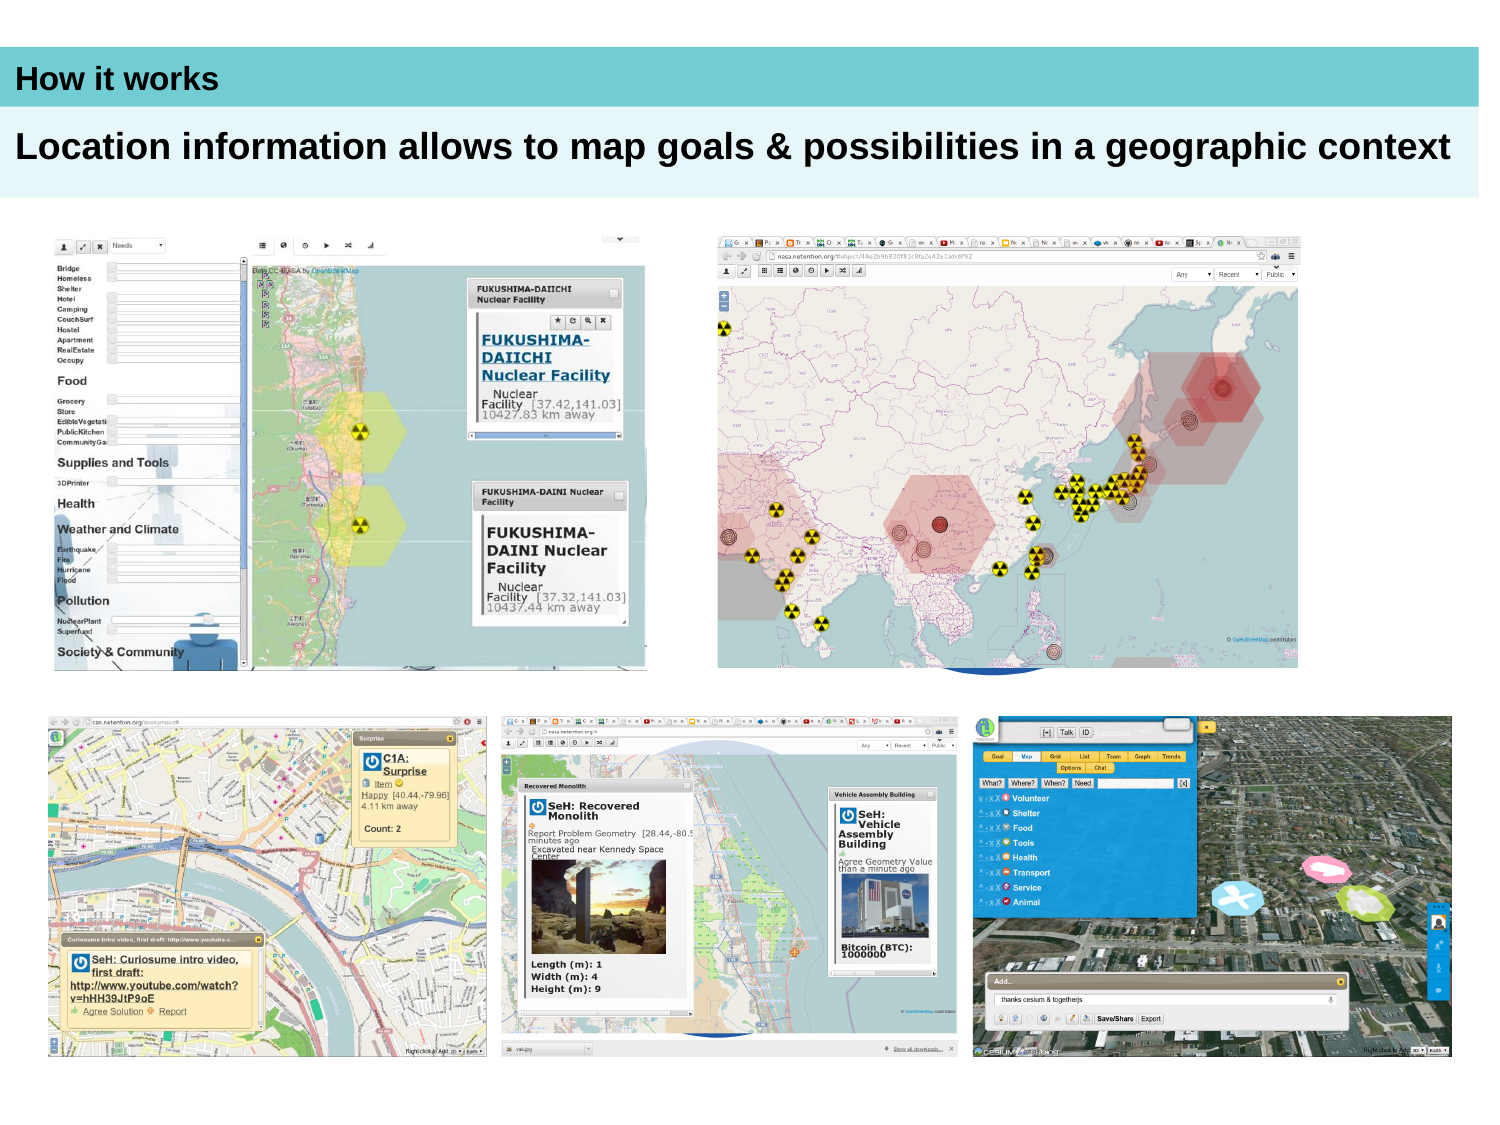

How it works
Location information allows to map goals & possibilities in a geographic context